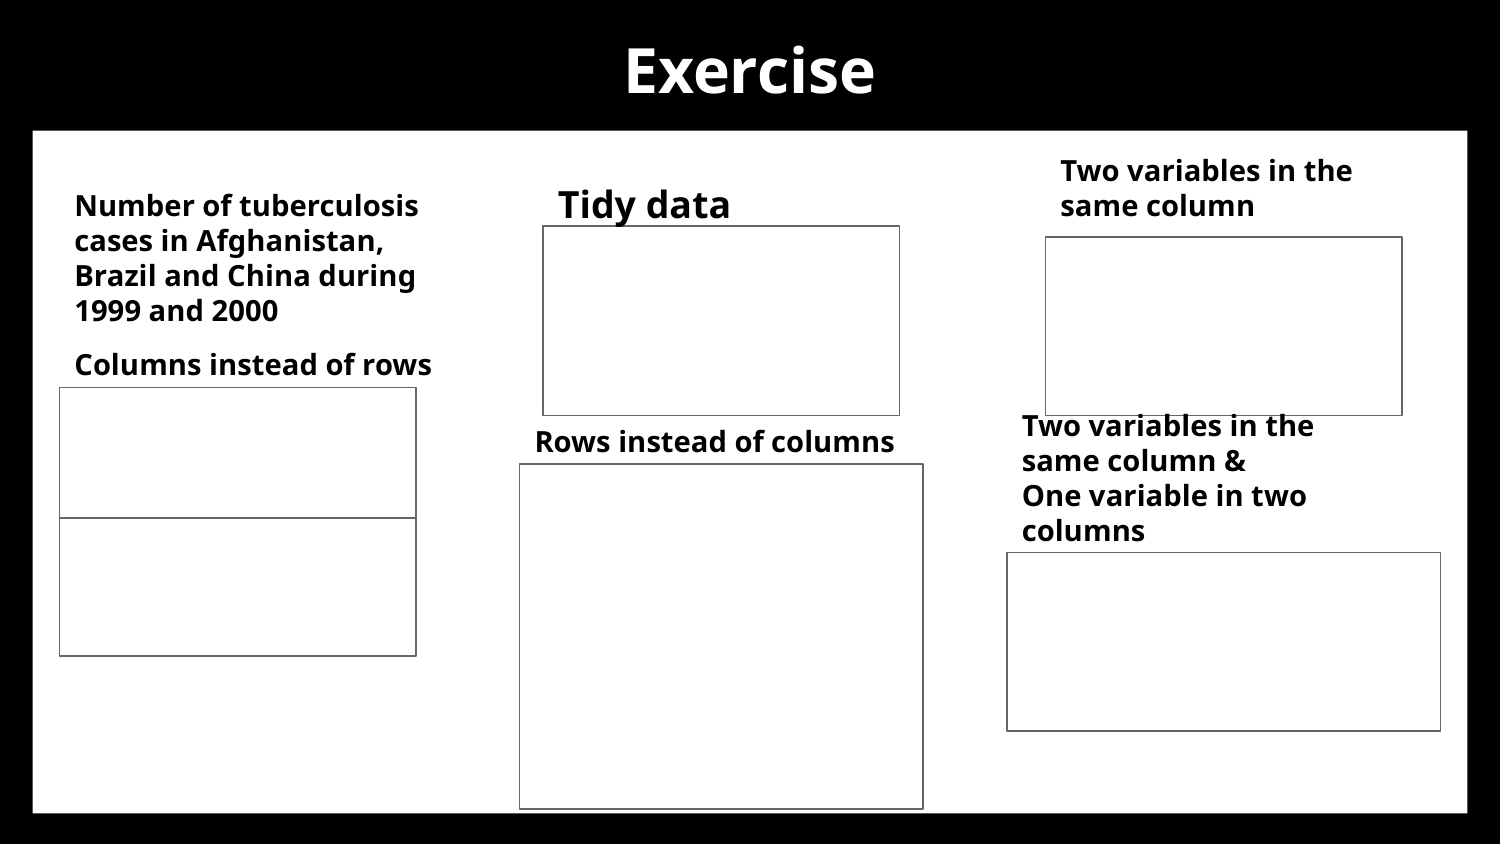

Exercise
Number of tuberculosis cases in Afghanistan, Brazil and China during 1999 and 2000
Tidy data
Two variables in the same column
Columns instead of rows
Rows instead of columns
Two variables in the same column & One variable in two columns